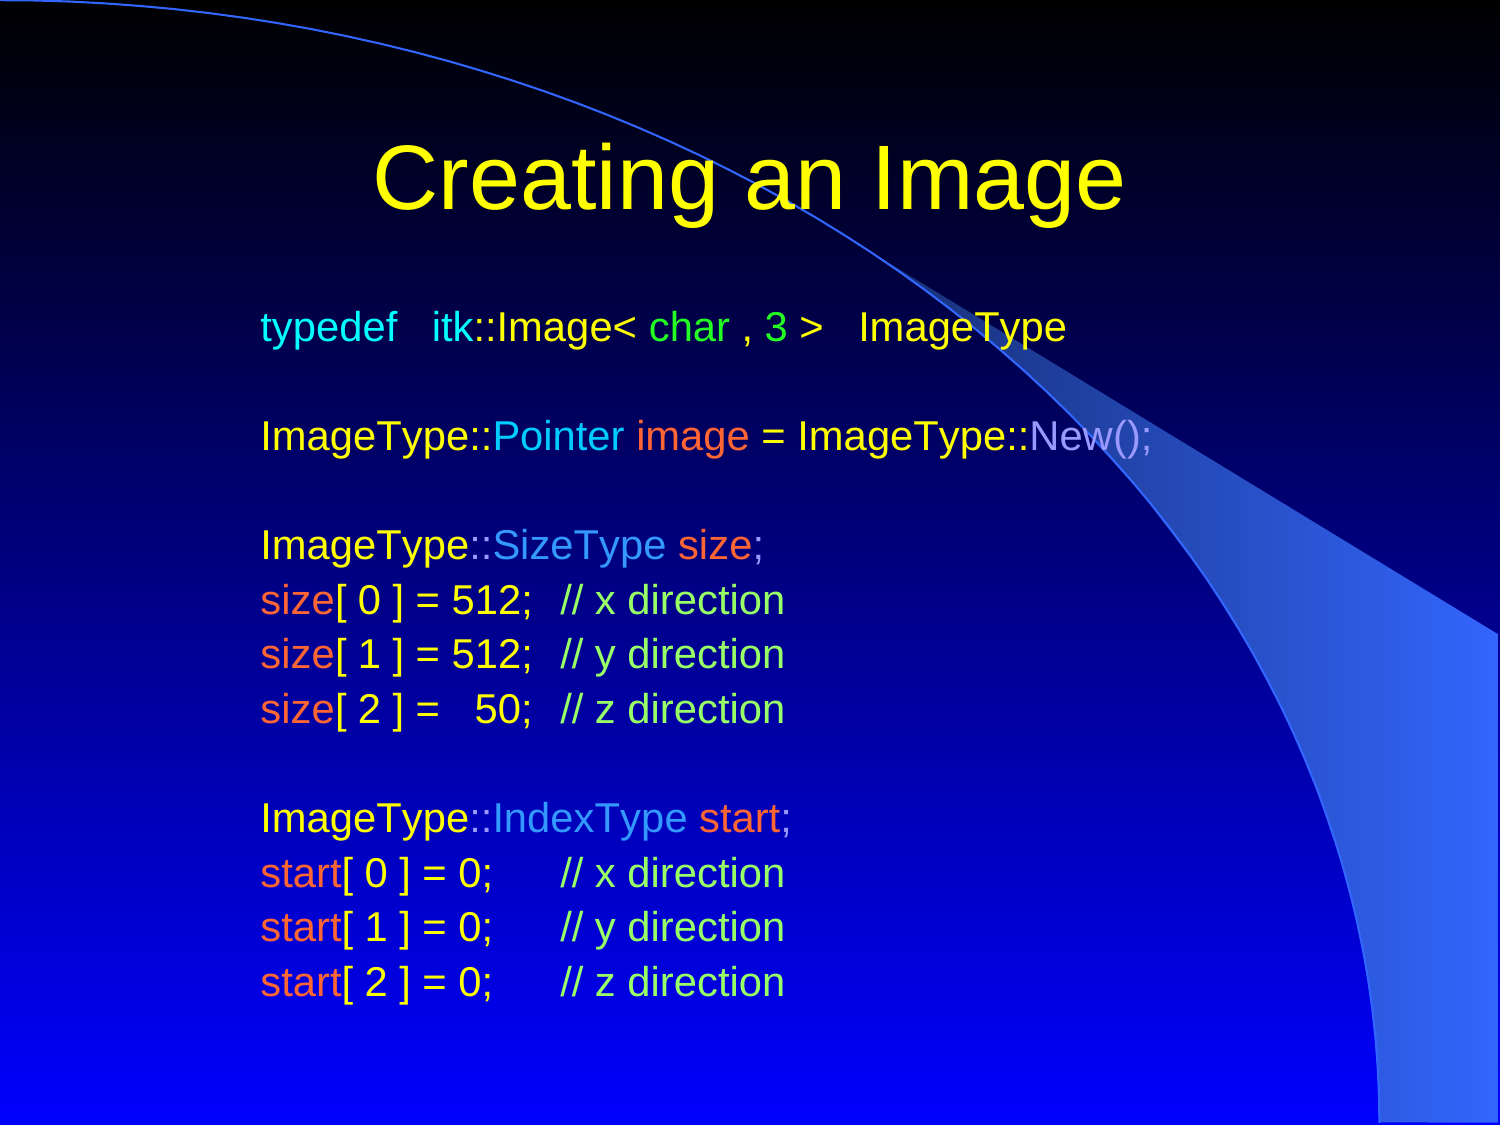

# Creating an Image
typedef itk::Image< char , 3 > ImageType
ImageType::Pointer image = ImageType::New();
ImageType::SizeType size;
size[ 0 ] = 512;	// x direction
size[ 1 ] = 512;	// y direction
size[ 2 ] = 50;	// z direction
ImageType::IndexType start;
start[ 0 ] = 0; 	// x direction
start[ 1 ] = 0; 	// y direction
start[ 2 ] = 0; 	// z direction